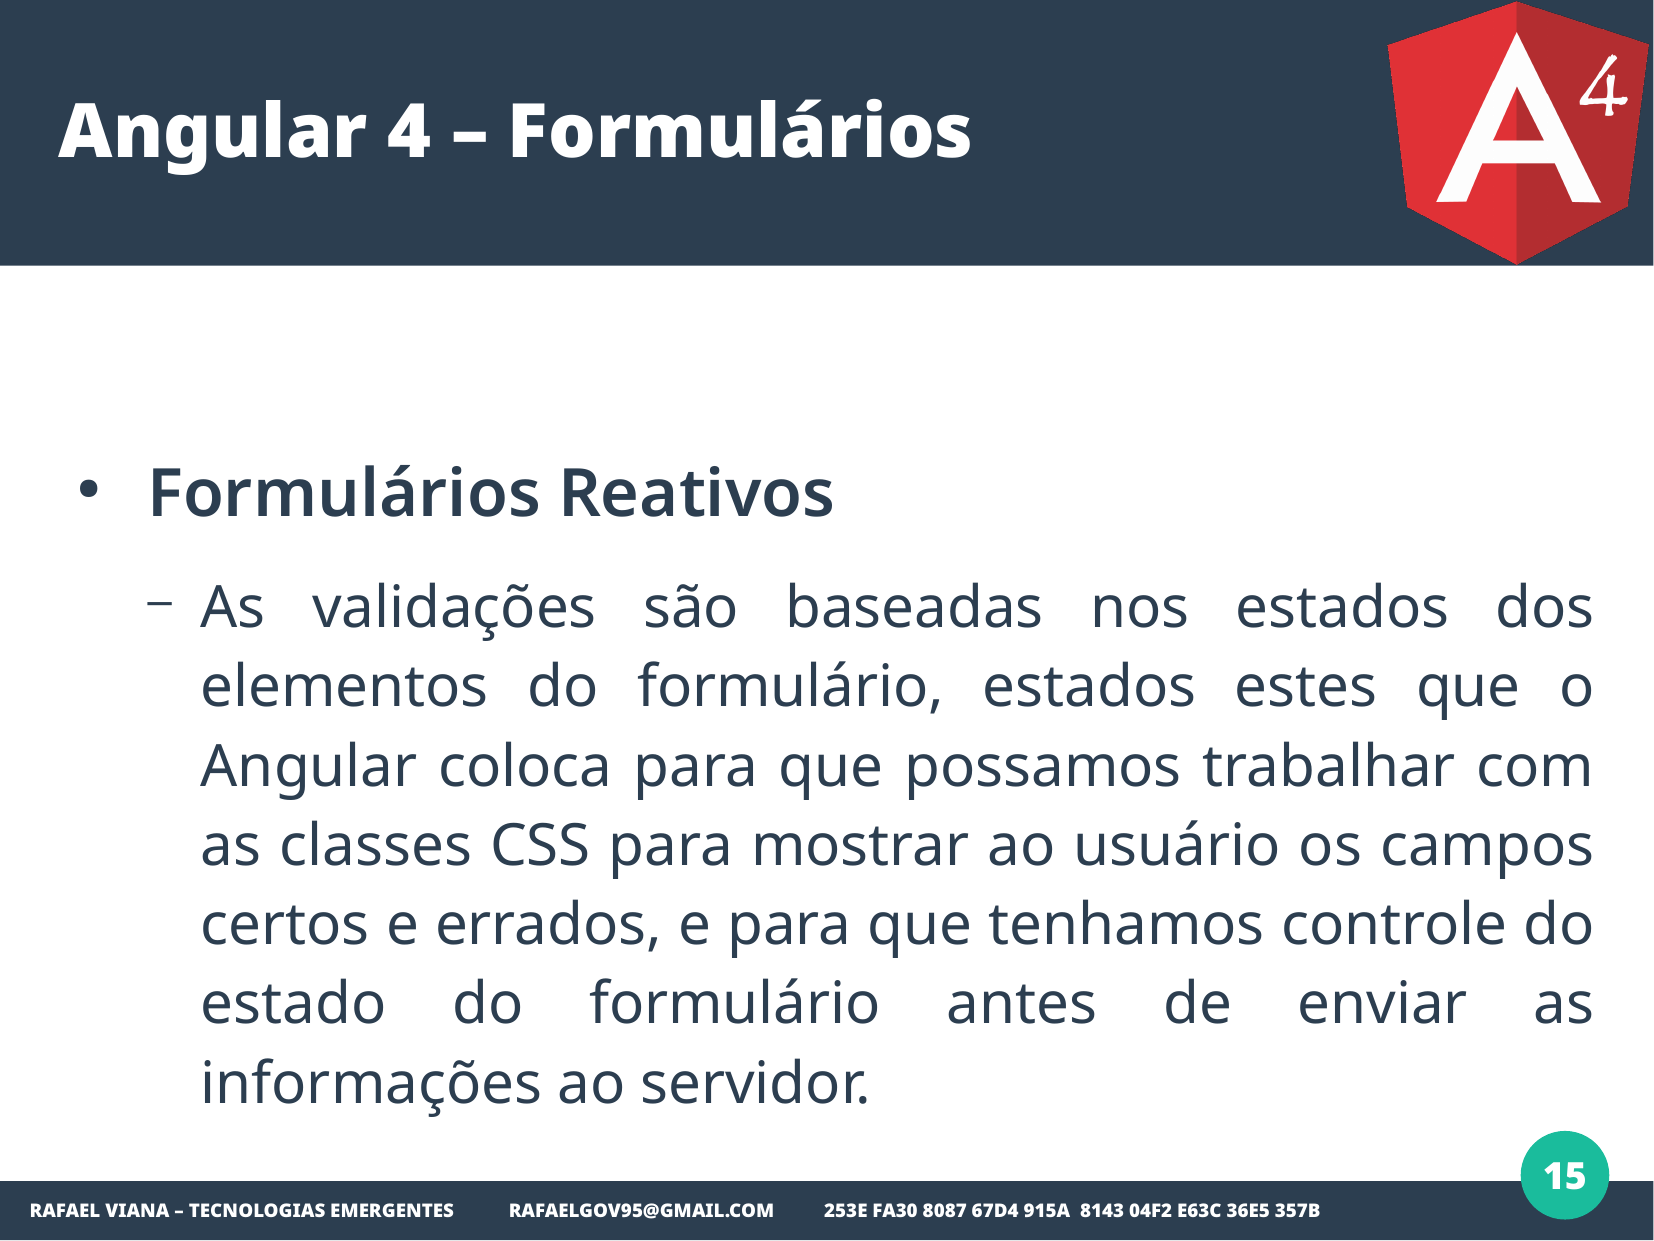

# Angular 4 – Formulários
 Formulários Reativos
As validações são baseadas nos estados dos elementos do formulário, estados estes que o Angular coloca para que possamos trabalhar com as classes CSS para mostrar ao usuário os campos certos e errados, e para que tenhamos controle do estado do formulário antes de enviar as informações ao servidor.
15
RAFAEL VIANA – TECNOLOGIAS EMERGENTES RAFAELGOV95@GMAIL.COM 253E FA30 8087 67D4 915A 8143 04F2 E63C 36E5 357B